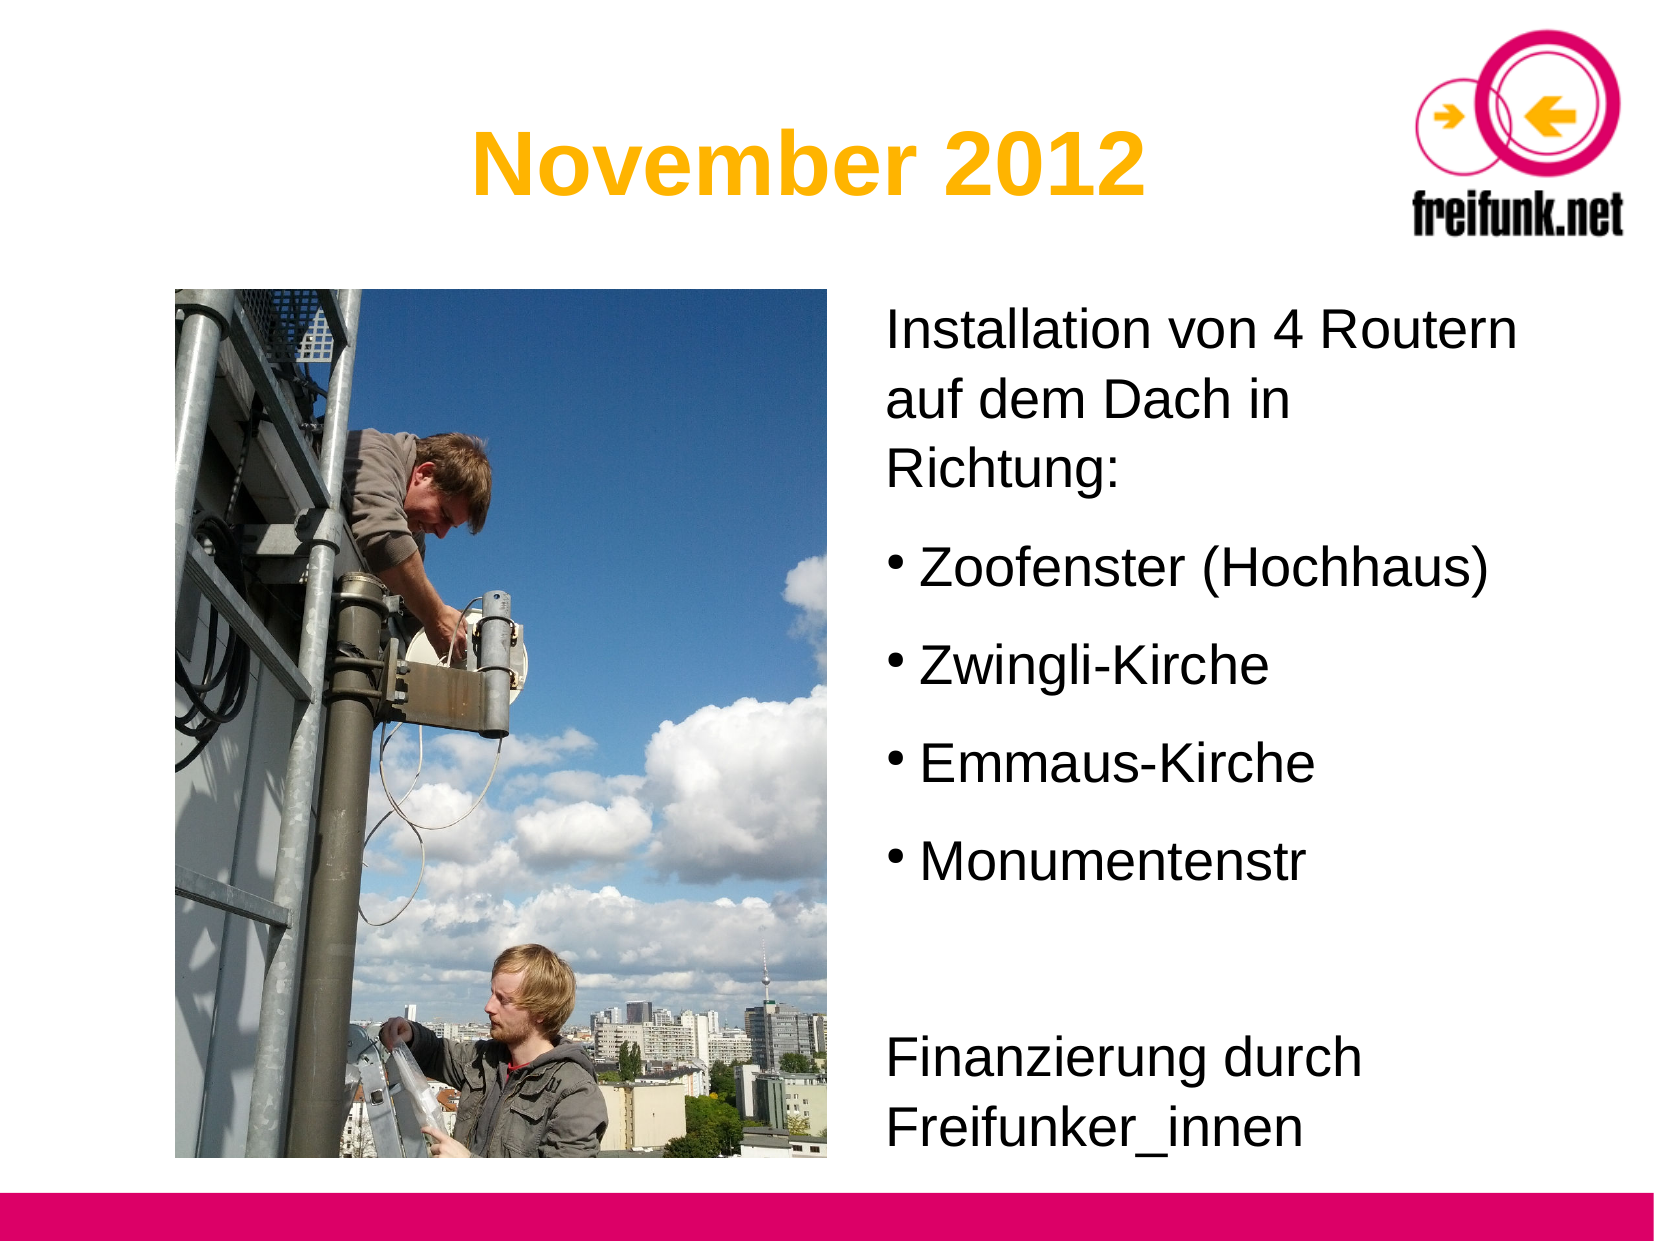

# November 2012
Installation von 4 Routern auf dem Dach in Richtung:
Zoofenster (Hochhaus)
Zwingli-Kirche
Emmaus-Kirche
Monumentenstr
Finanzierung durch Freifunker_innen